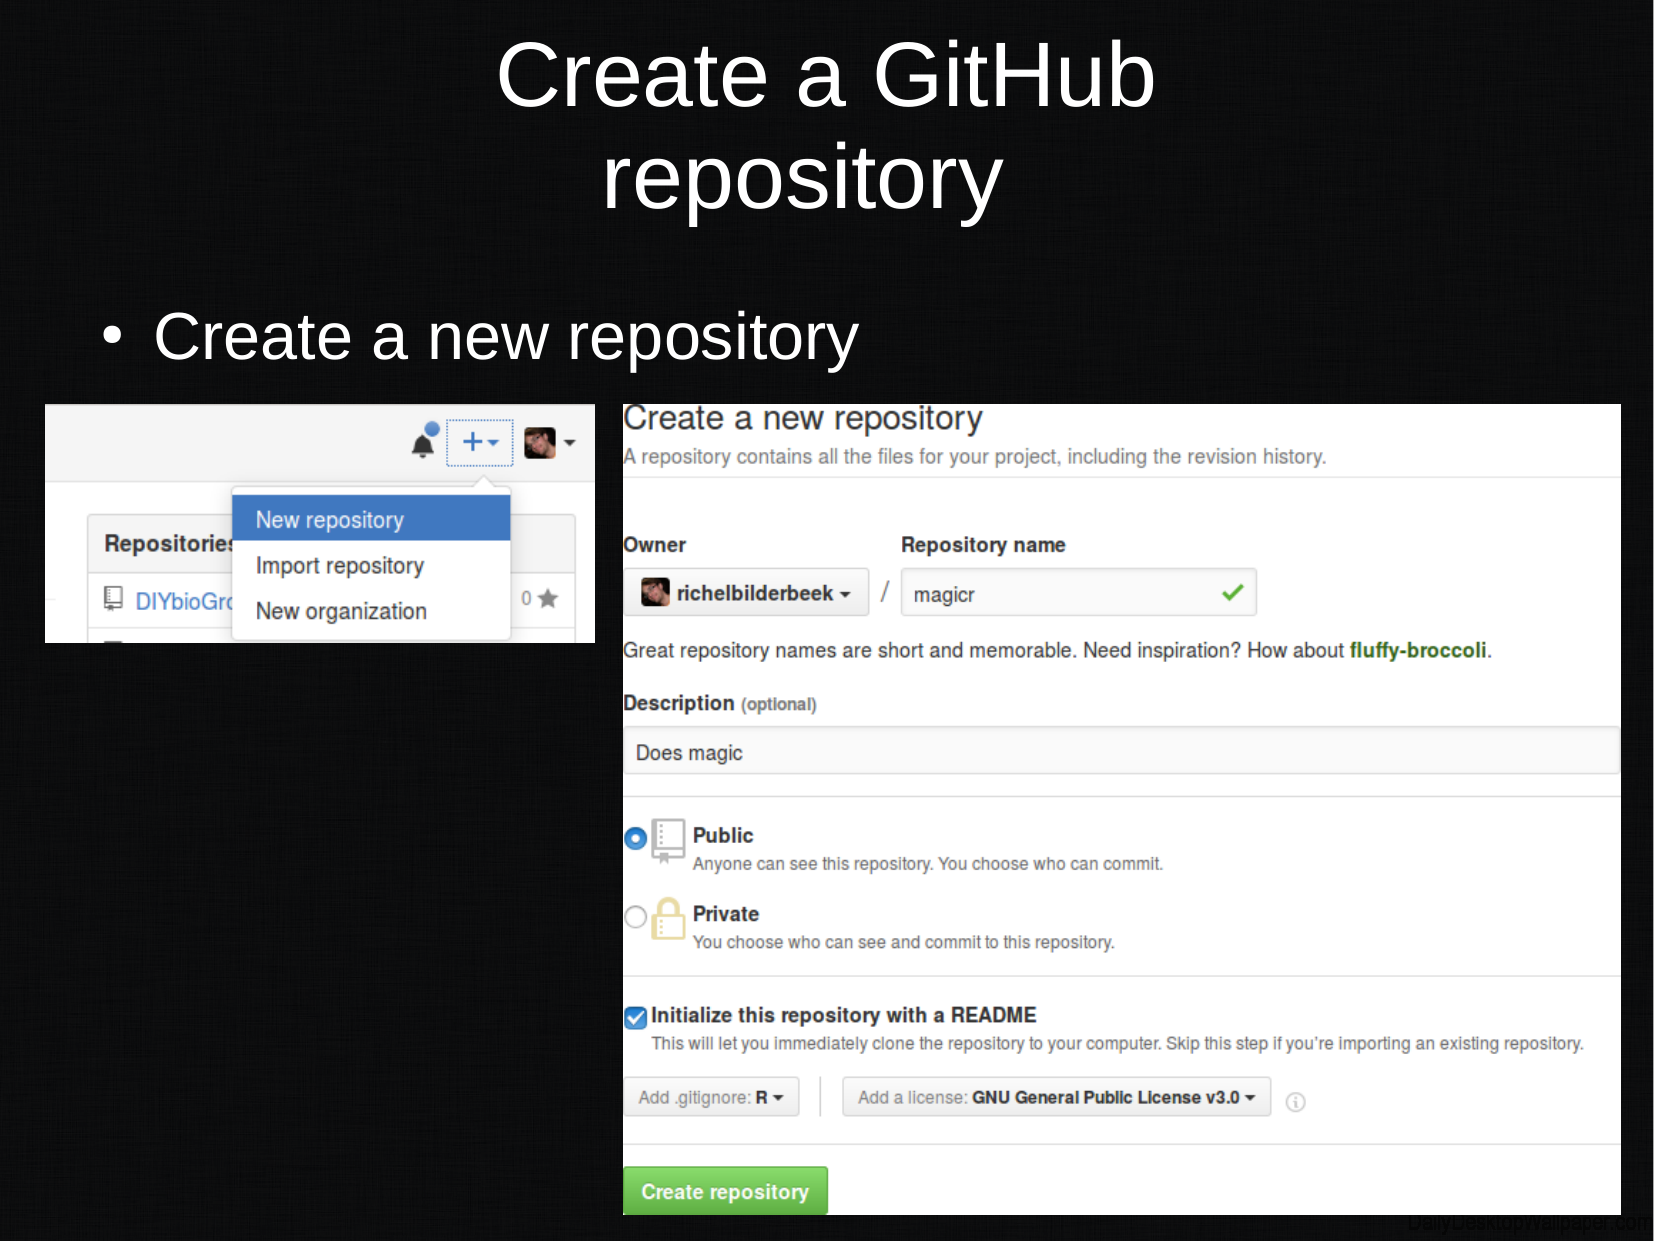

# Create a GitHub repository
Create a new repository